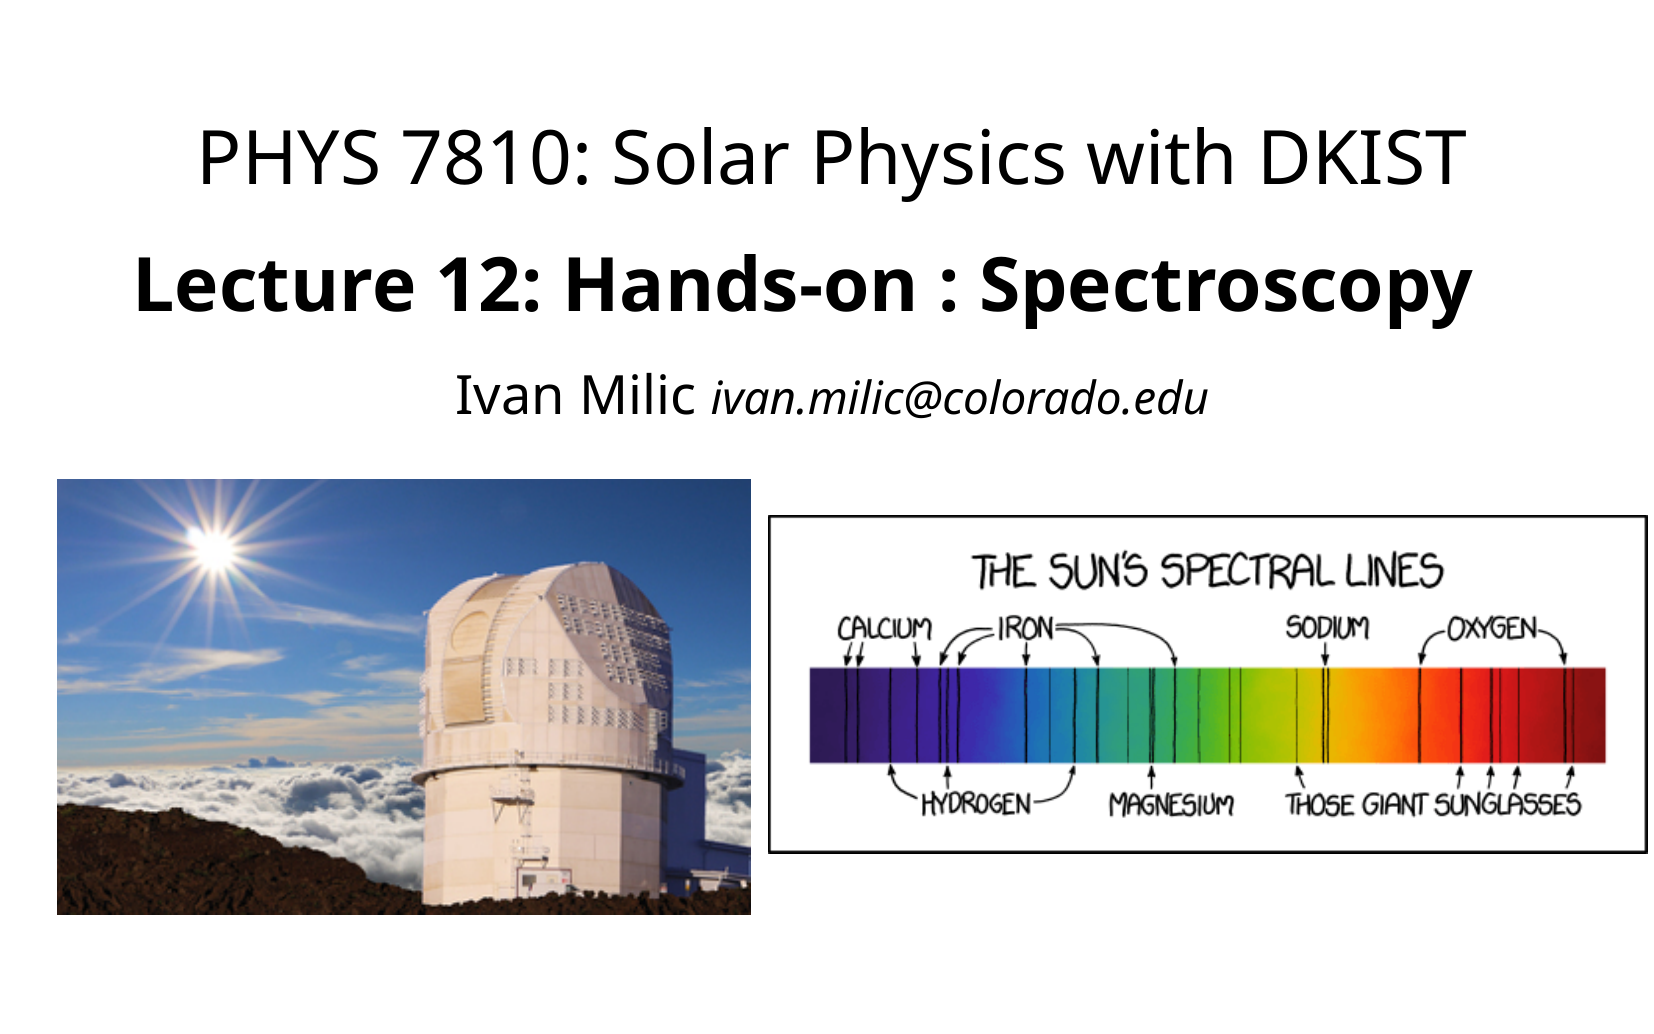

# PHYS 7810: Solar Physics with DKIST
Lecture 12: Hands-on : Spectroscopy
Ivan Milic ivan.milic@colorado.edu